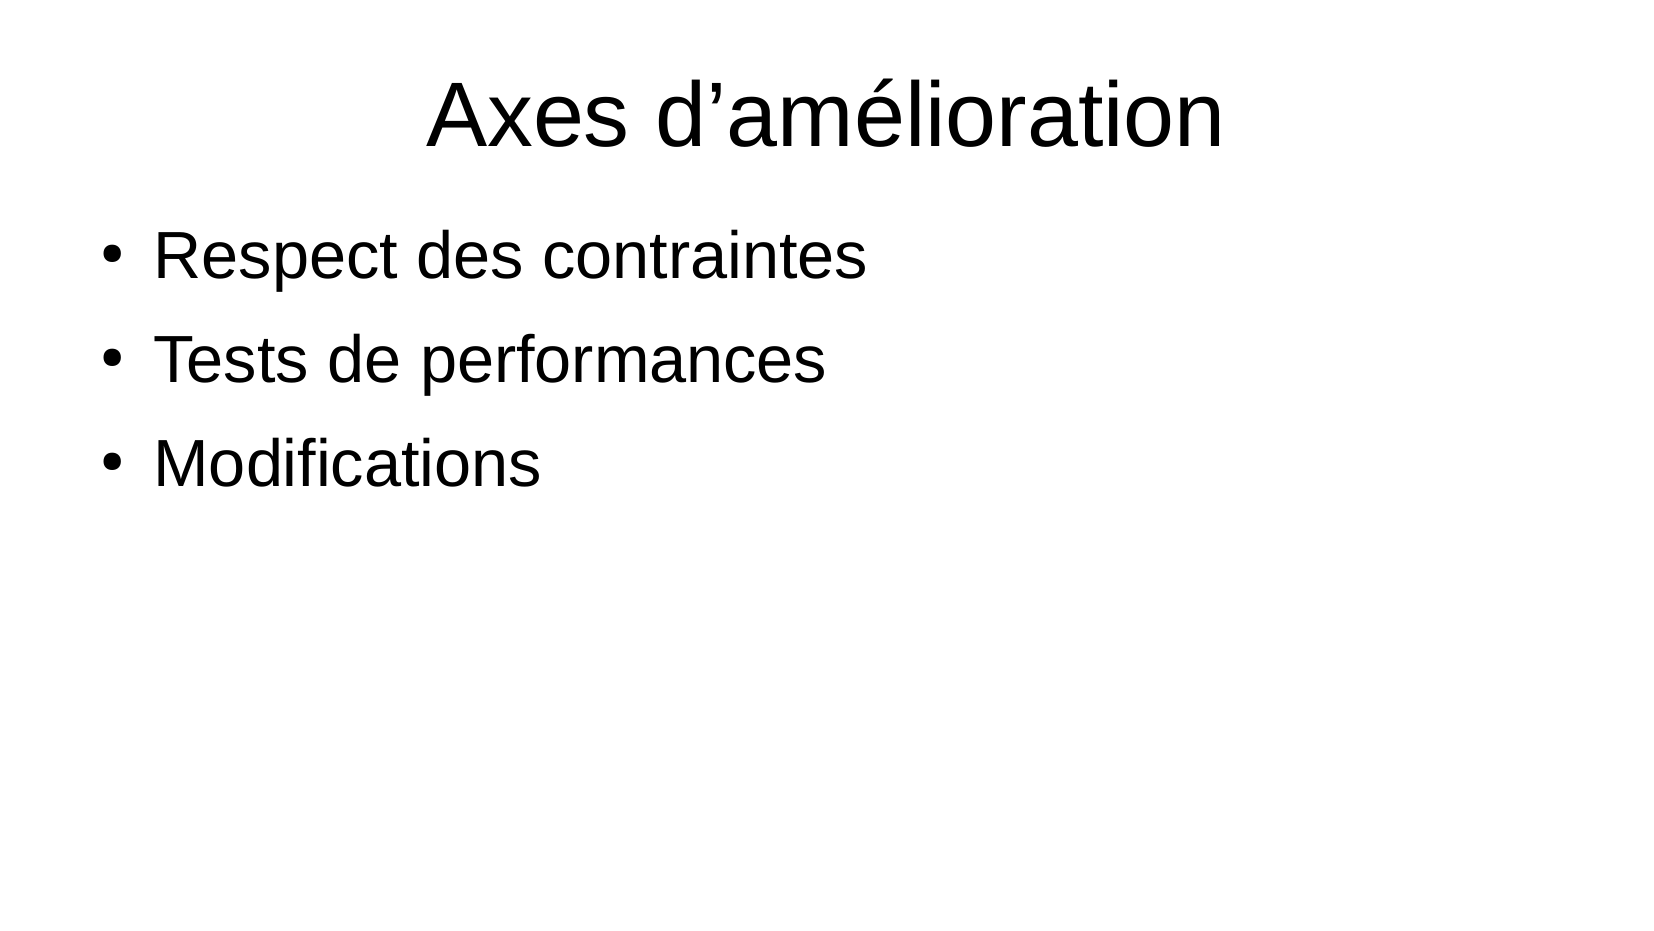

# Axes d’amélioration
Respect des contraintes
Tests de performances
Modifications